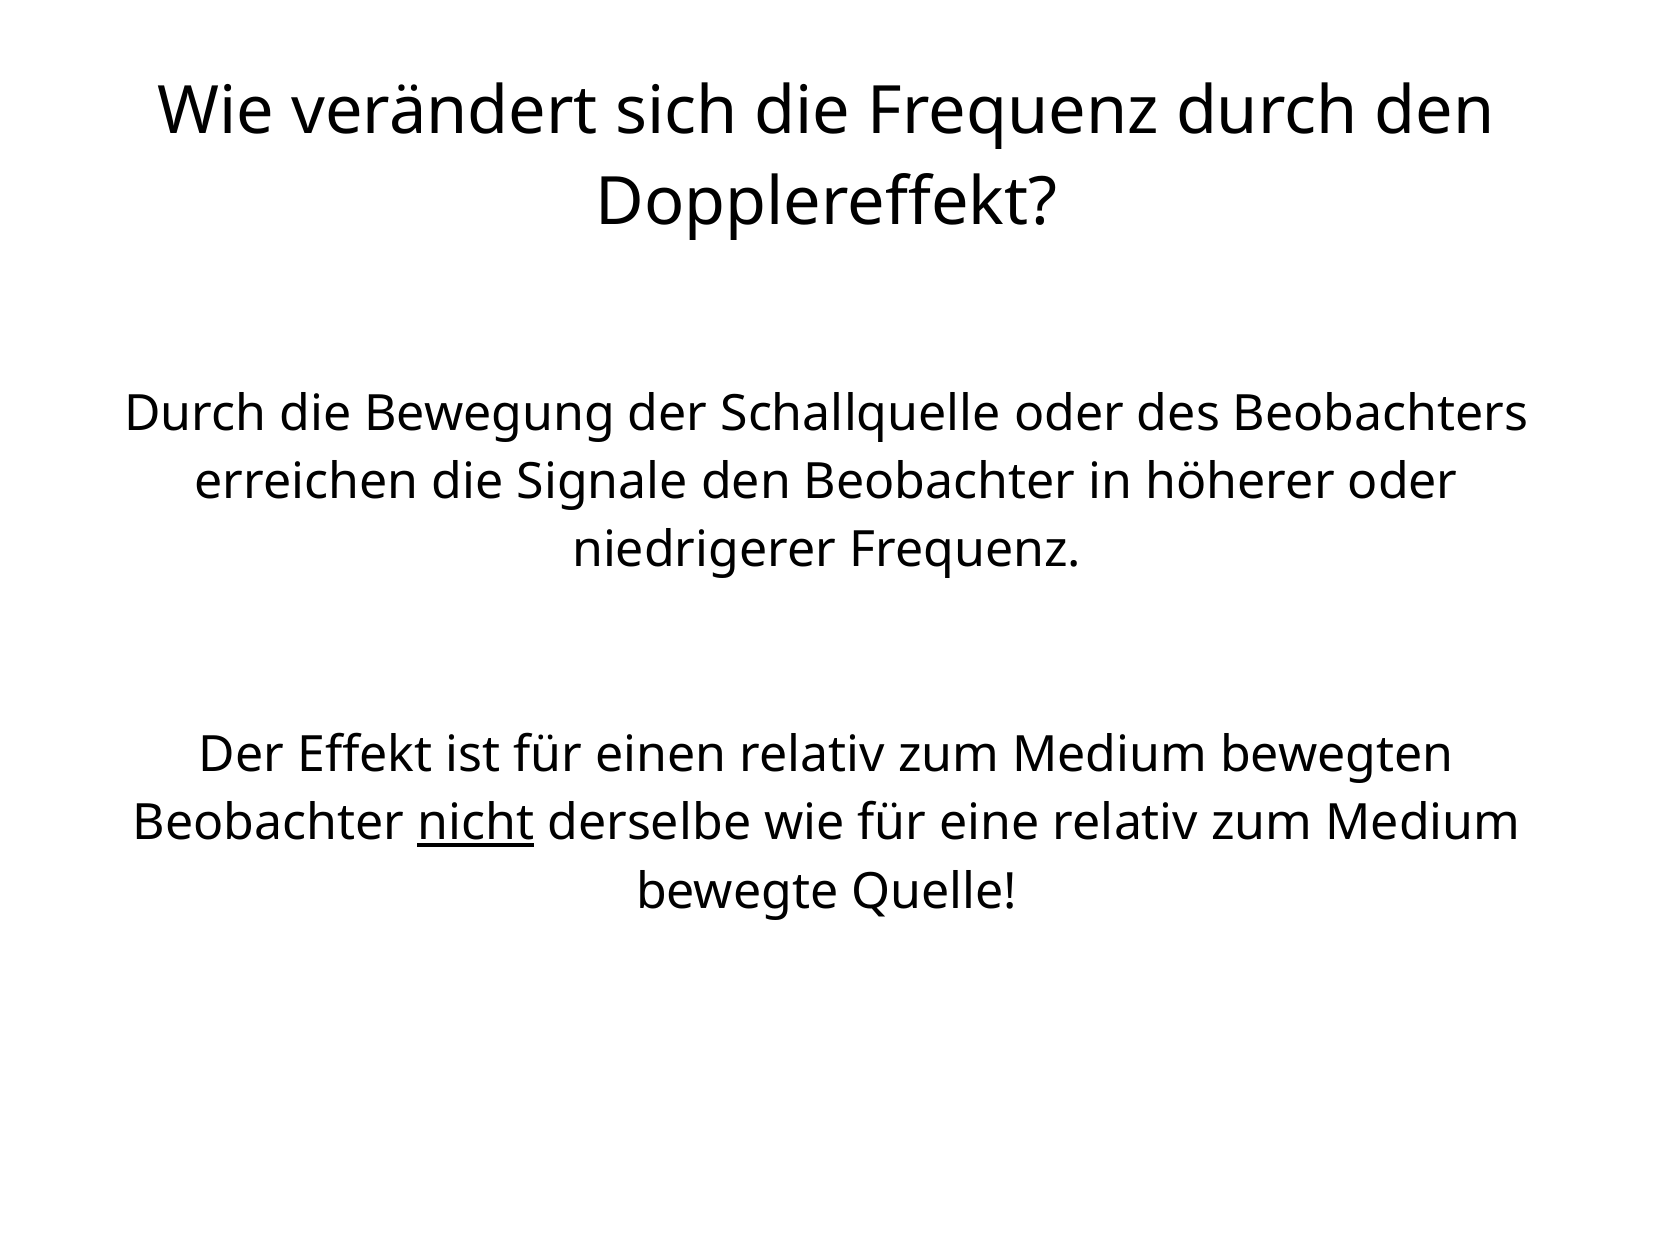

# Wie verändert sich die Frequenz durch den Dopplereffekt?
Durch die Bewegung der Schallquelle oder des Beobachters erreichen die Signale den Beobachter in höherer oder niedrigerer Frequenz.
Der Effekt ist für einen relativ zum Medium bewegten Beobachter nicht derselbe wie für eine relativ zum Medium bewegte Quelle!